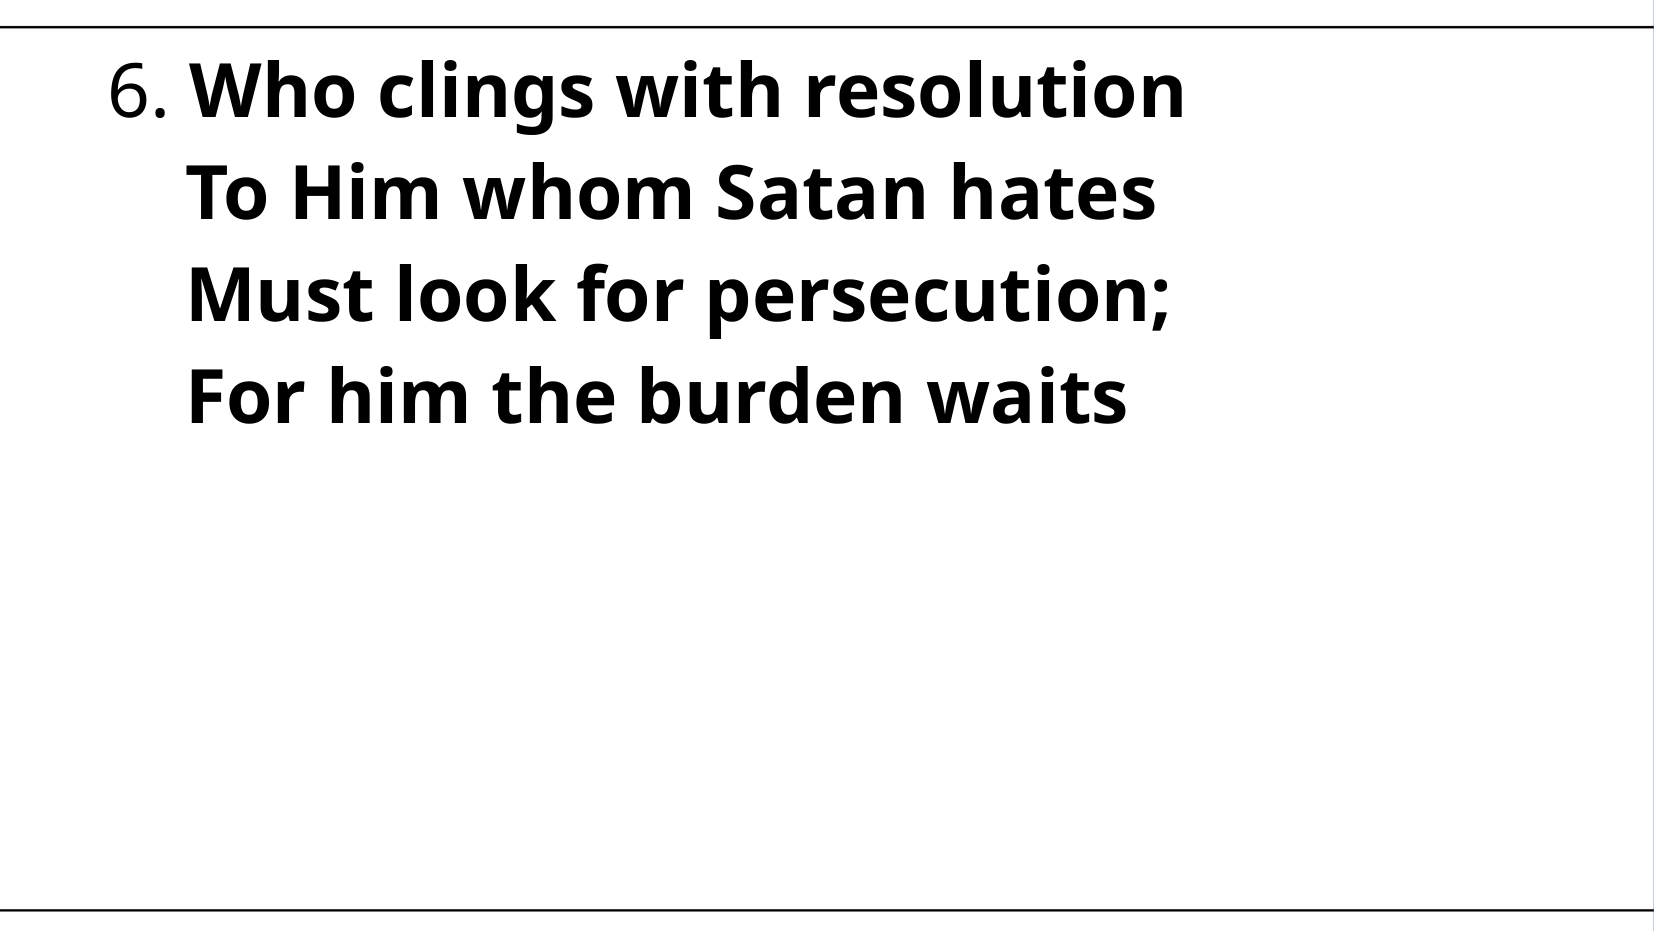

6. Who clings with resolution
 To Him whom Satan hates
 Must look for persecution;
 For him the burden waits